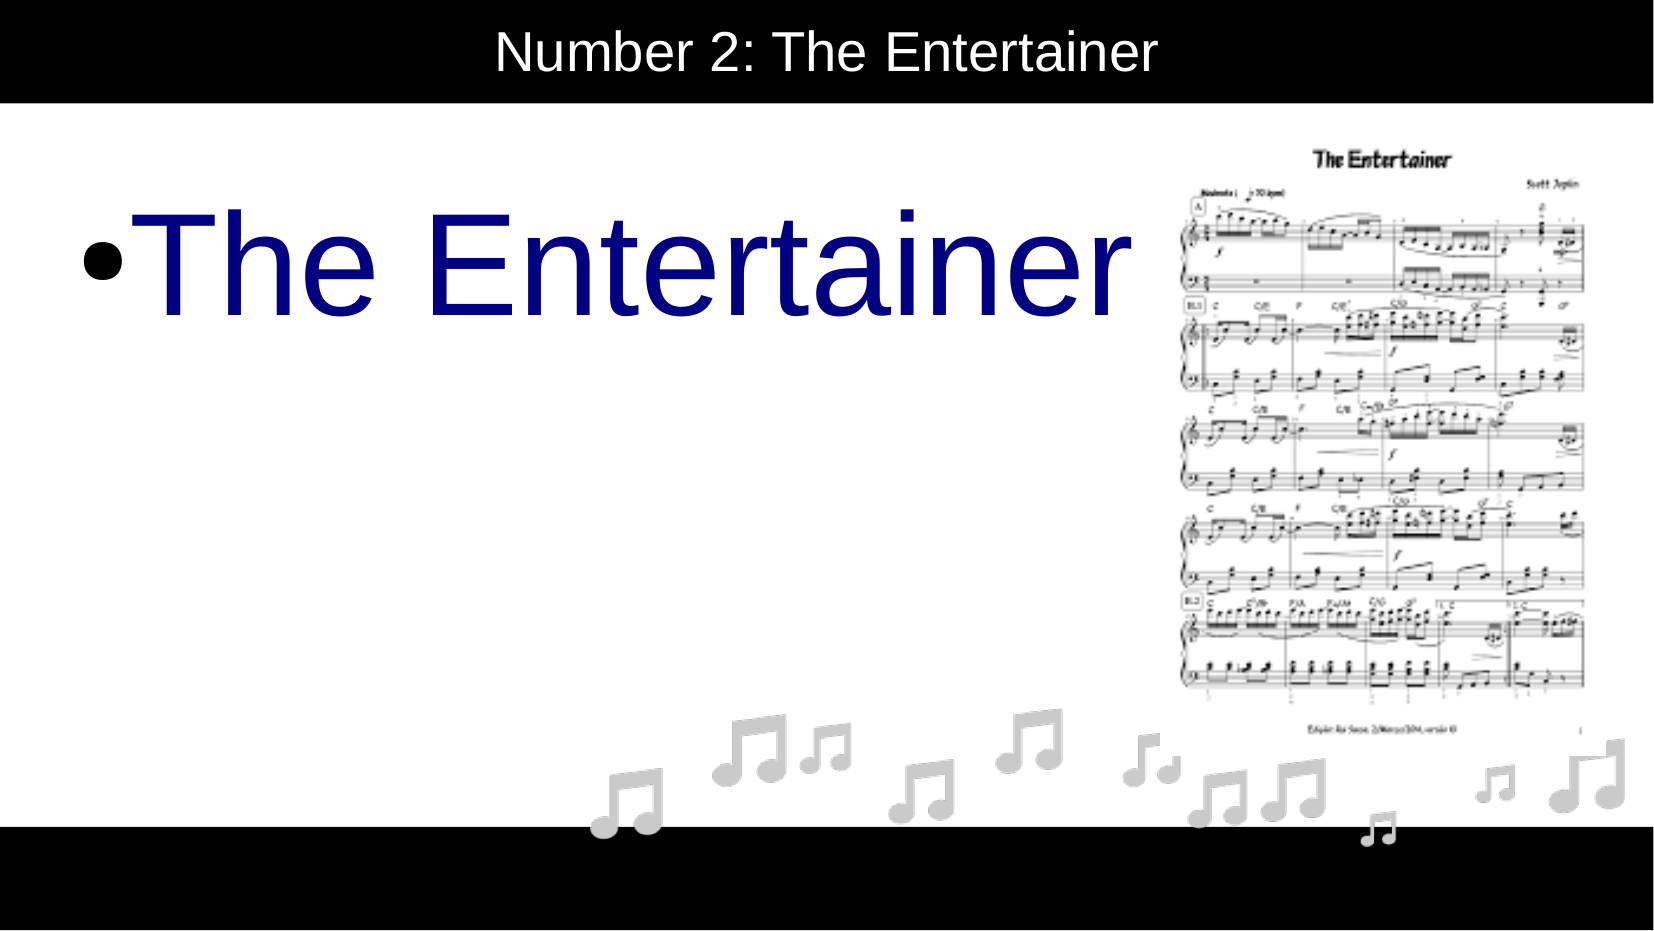

# Number 2: The Entertainer
The Entertainer